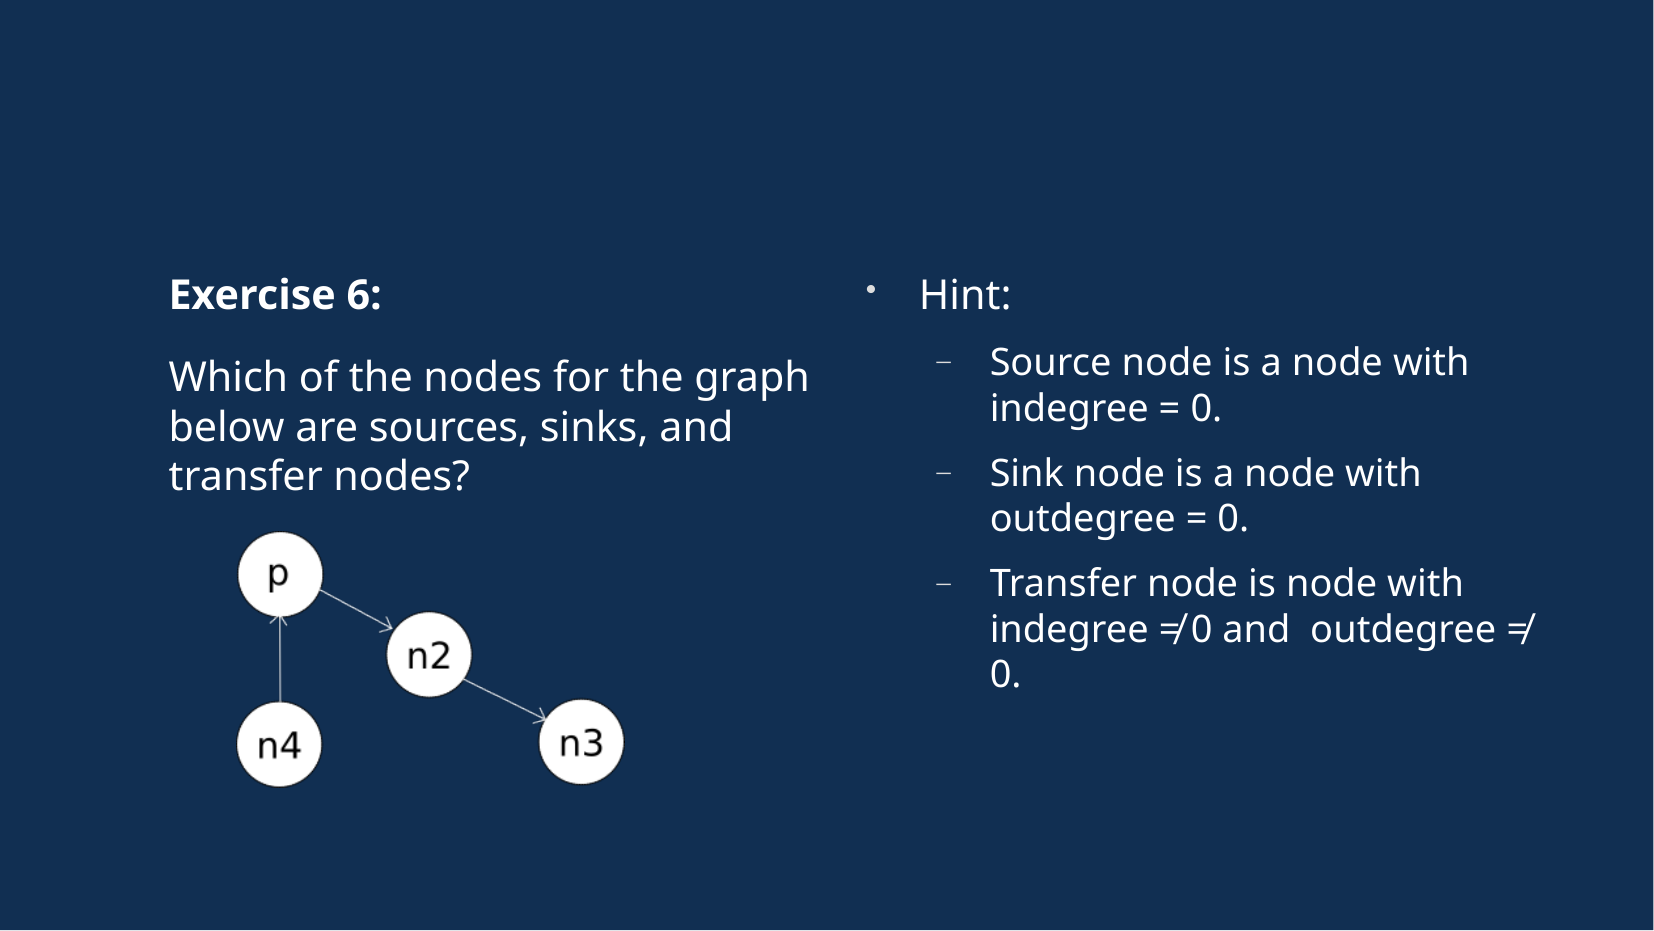

#
Exercise 6:
Which of the nodes for the graph below are sources, sinks, and transfer nodes?
Hint:
Source node is a node with indegree = 0.
Sink node is a node with outdegree = 0.
Transfer node is node with indegree ≠ 0 and outdegree ≠ 0.